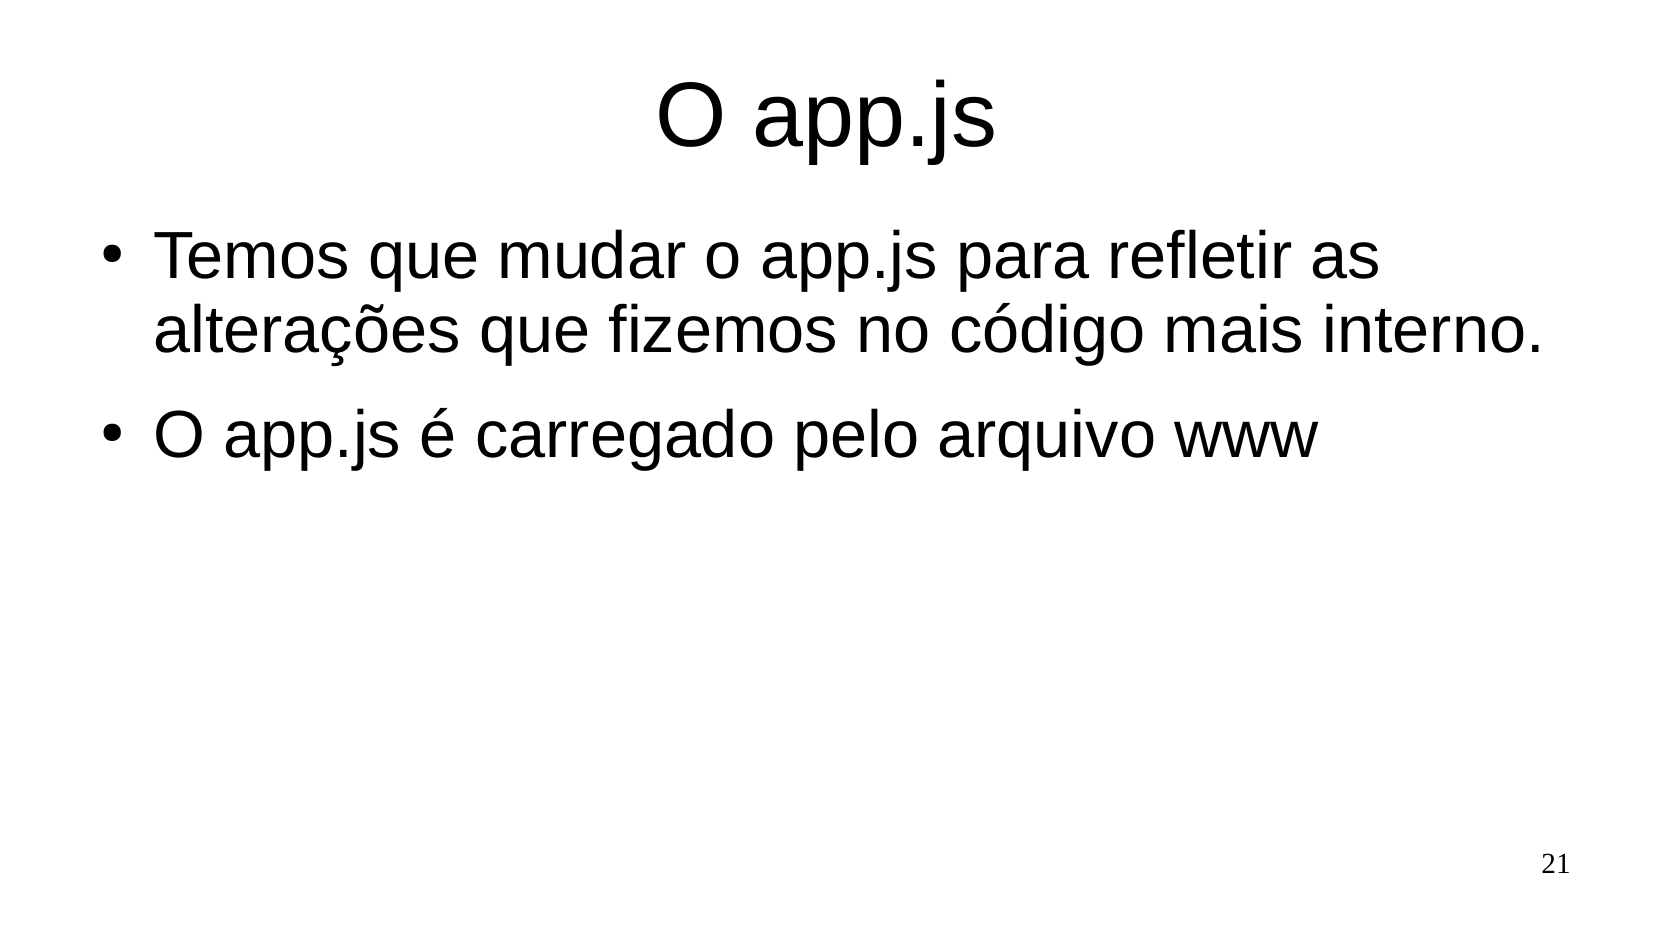

# O app.js
Temos que mudar o app.js para refletir as alterações que fizemos no código mais interno.
O app.js é carregado pelo arquivo www
21